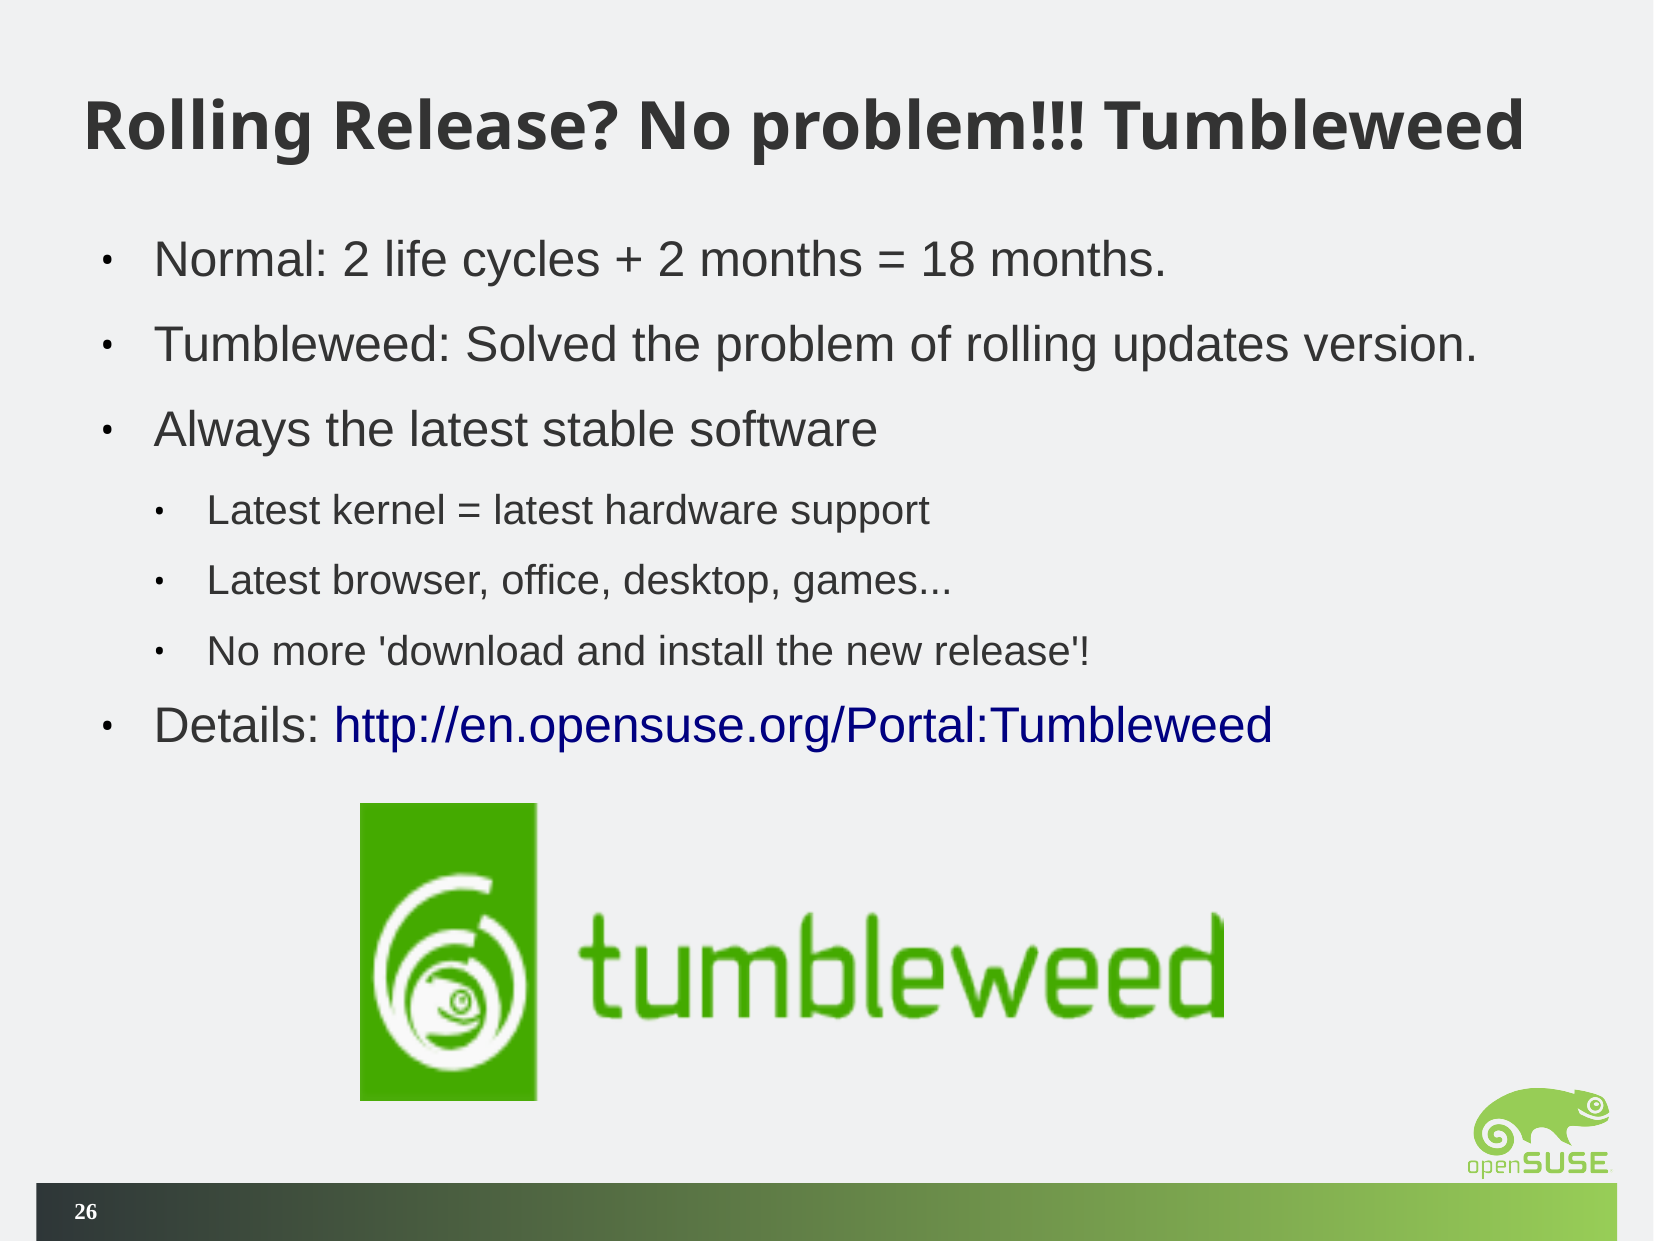

# Rolling Release? No problem!!! Tumbleweed
Normal: 2 life cycles + 2 months = 18 months.
Tumbleweed: Solved the problem of rolling updates version.
Always the latest stable software
Latest kernel = latest hardware support
Latest browser, office, desktop, games...
No more 'download and install the new release'!
Details: http://en.opensuse.org/Portal:Tumbleweed
26